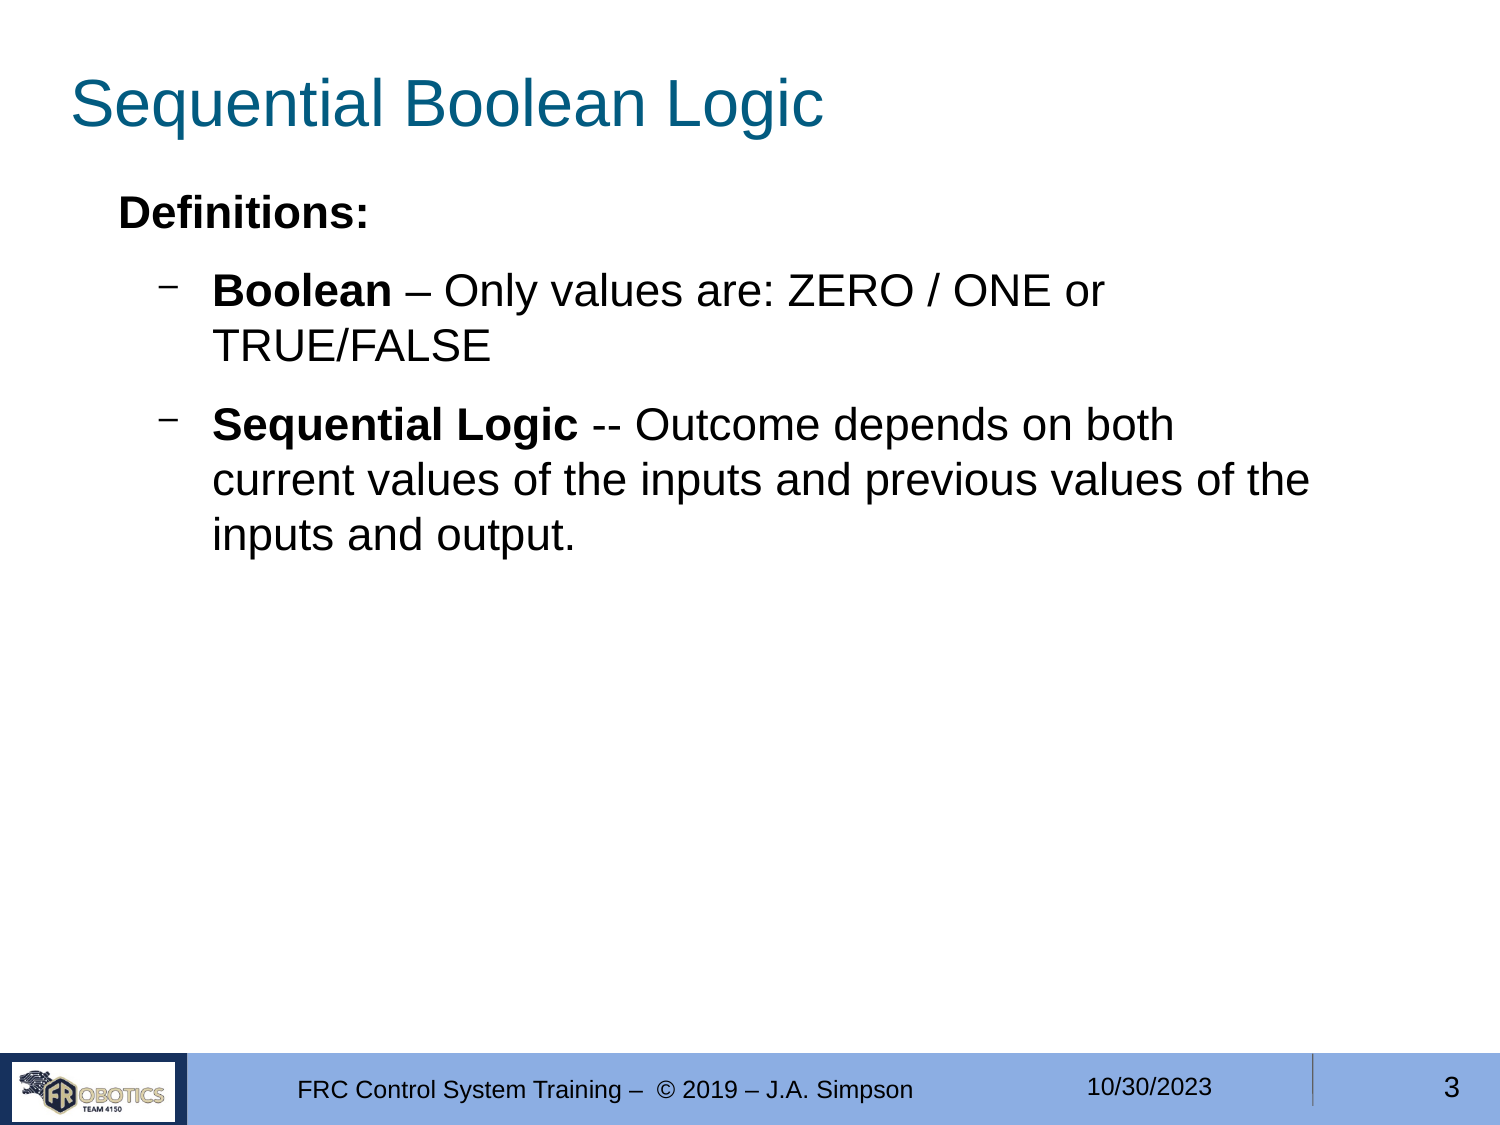

# Sequential Boolean Logic
Definitions:
Boolean – Only values are: ZERO / ONE or TRUE/FALSE
Sequential Logic -- Outcome depends on both current values of the inputs and previous values of the inputs and output.
10/30/2023
FRC Control System Training – © 2019 – J.A. Simpson